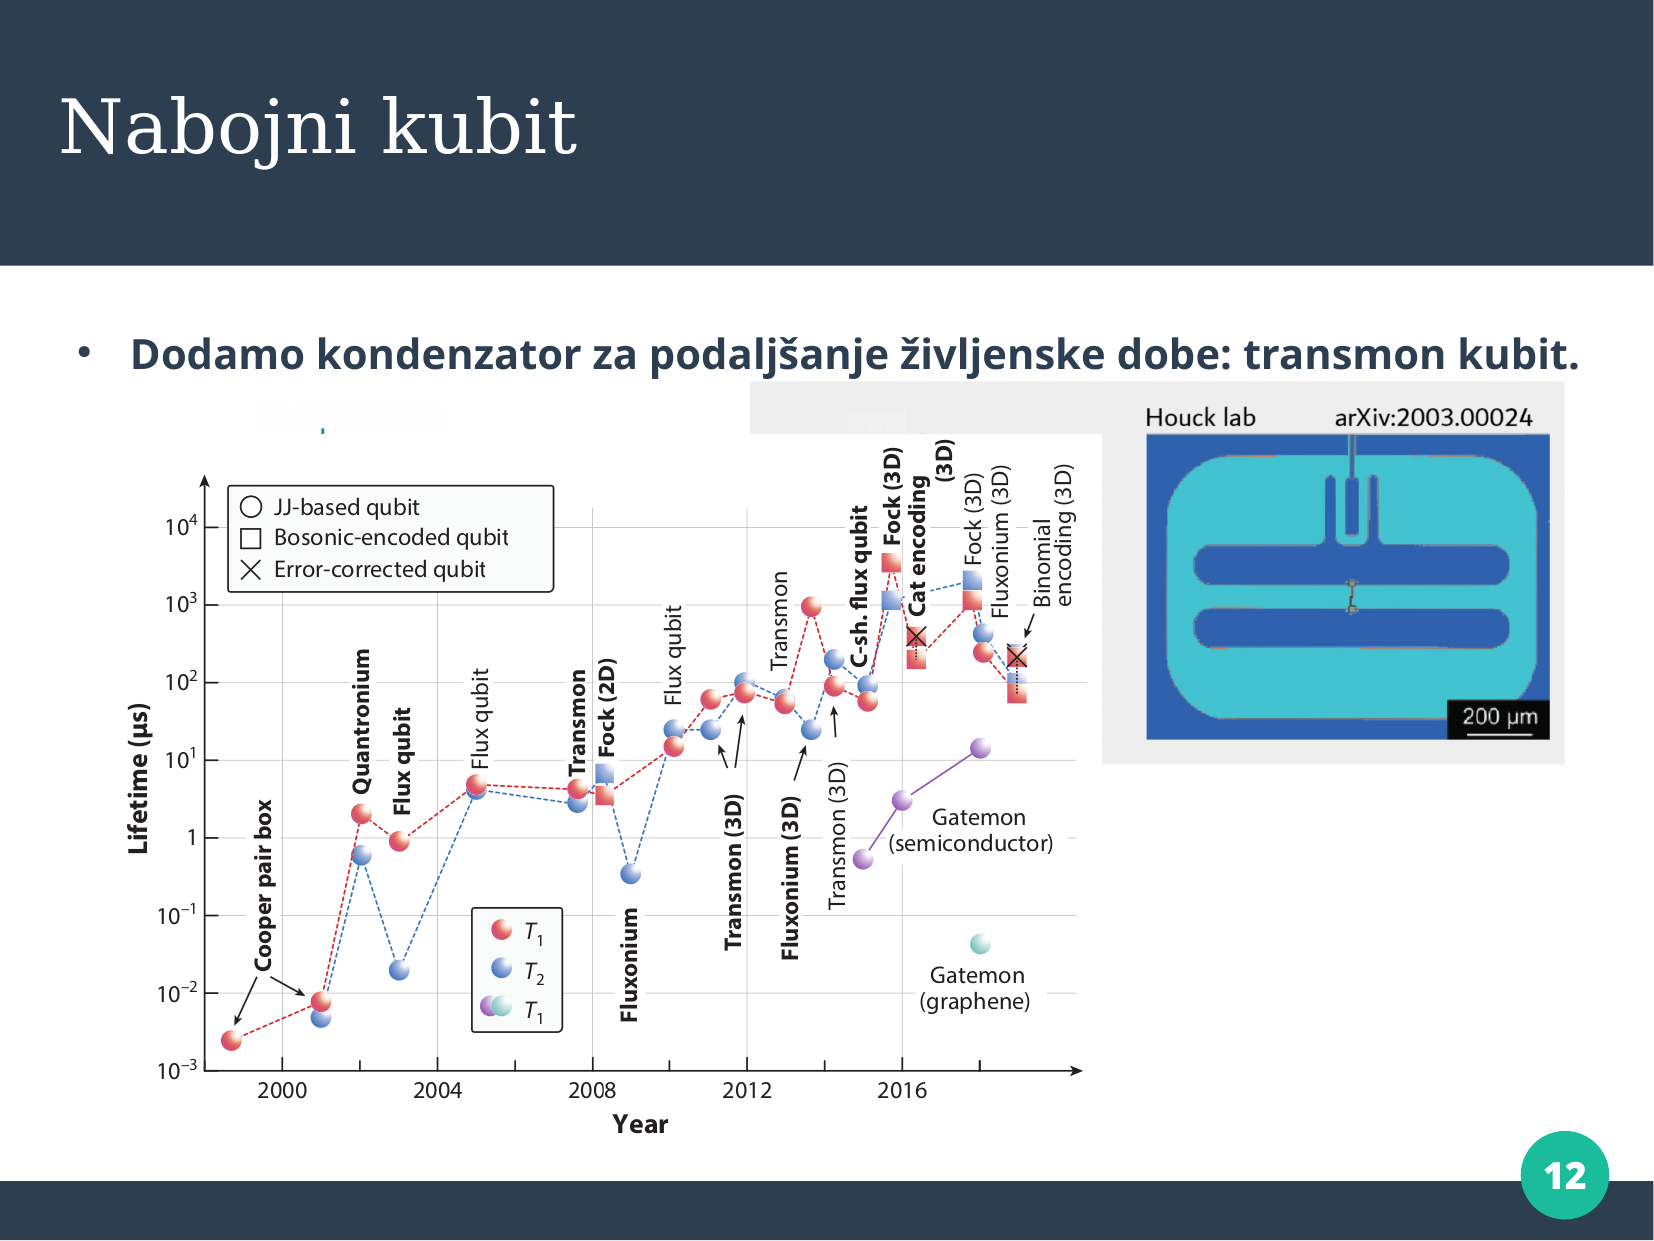

# Nabojni kubit
Dodamo kondenzator za podaljšanje življenske dobe: transmon kubit.
12